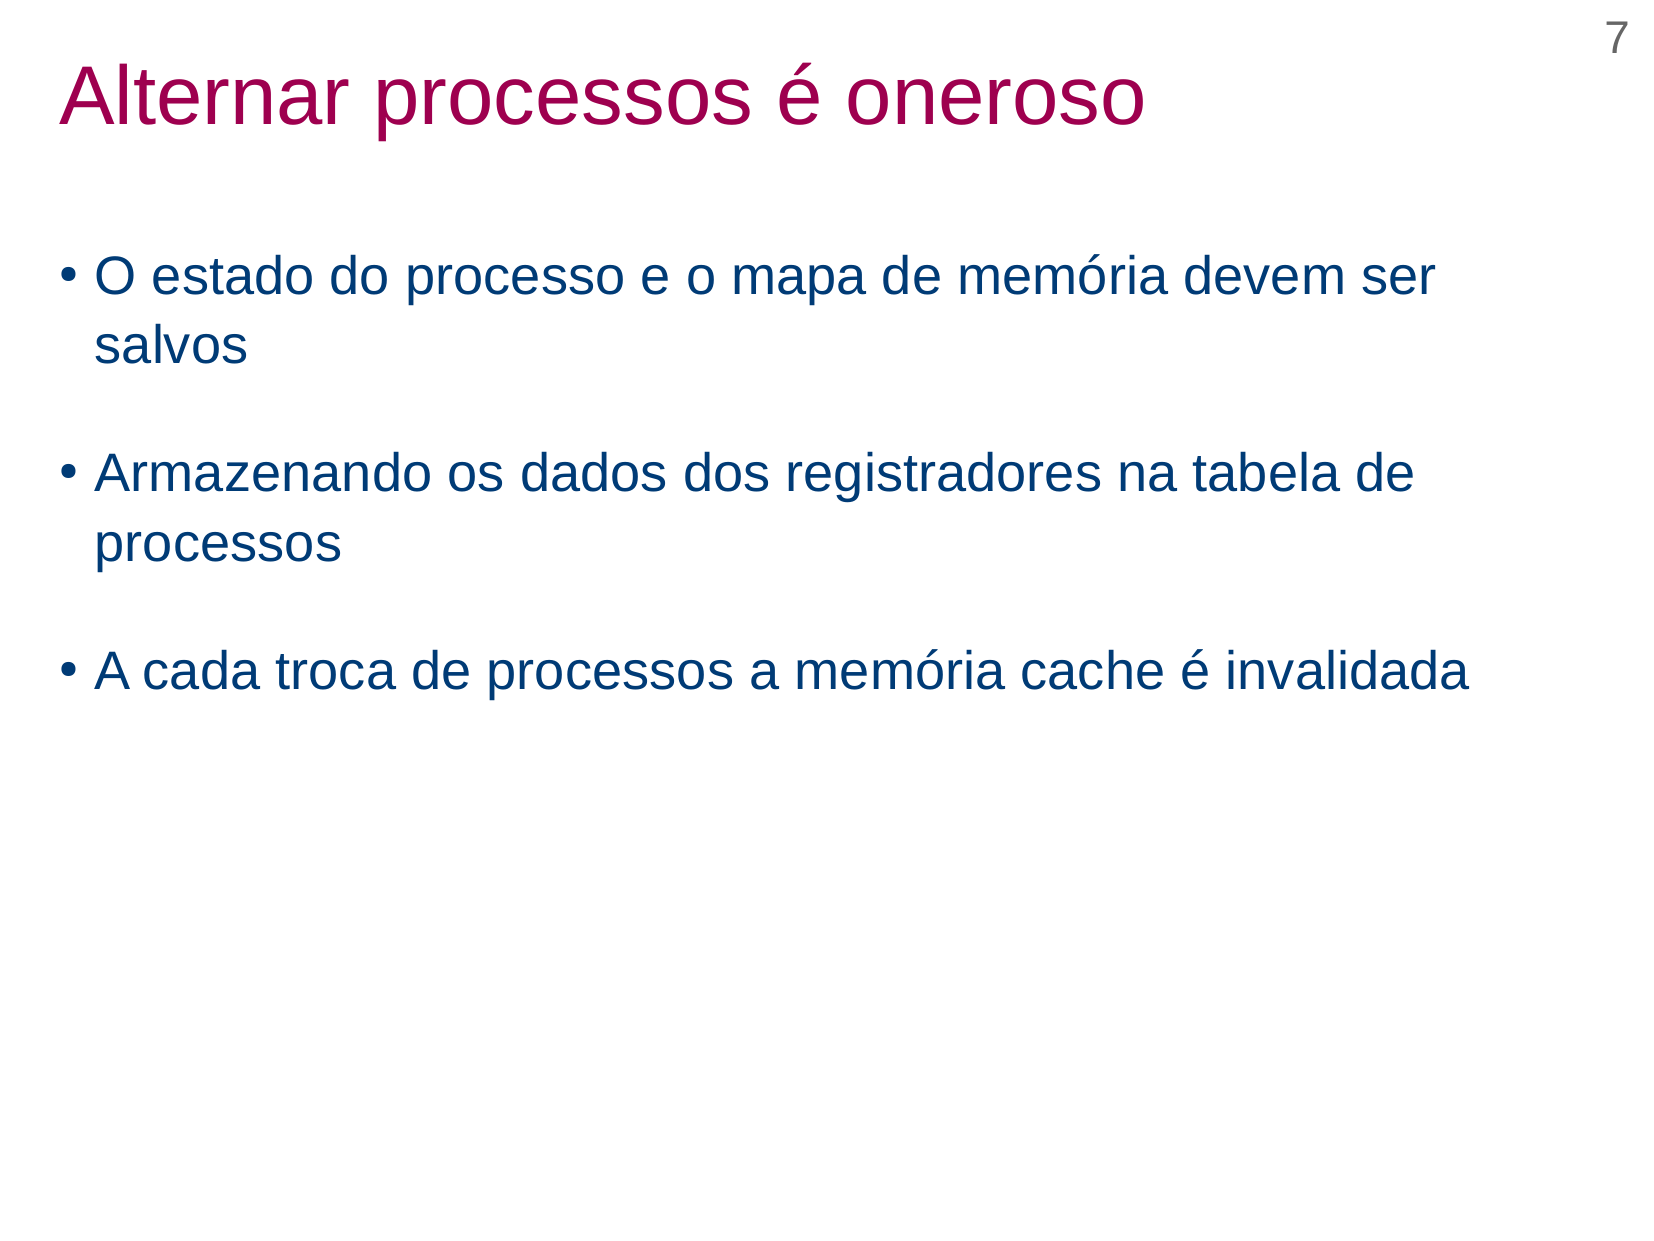

7
# Alternar processos é oneroso
O estado do processo e o mapa de memória devem ser salvos
Armazenando os dados dos registradores na tabela de processos
A cada troca de processos a memória cache é invalidada